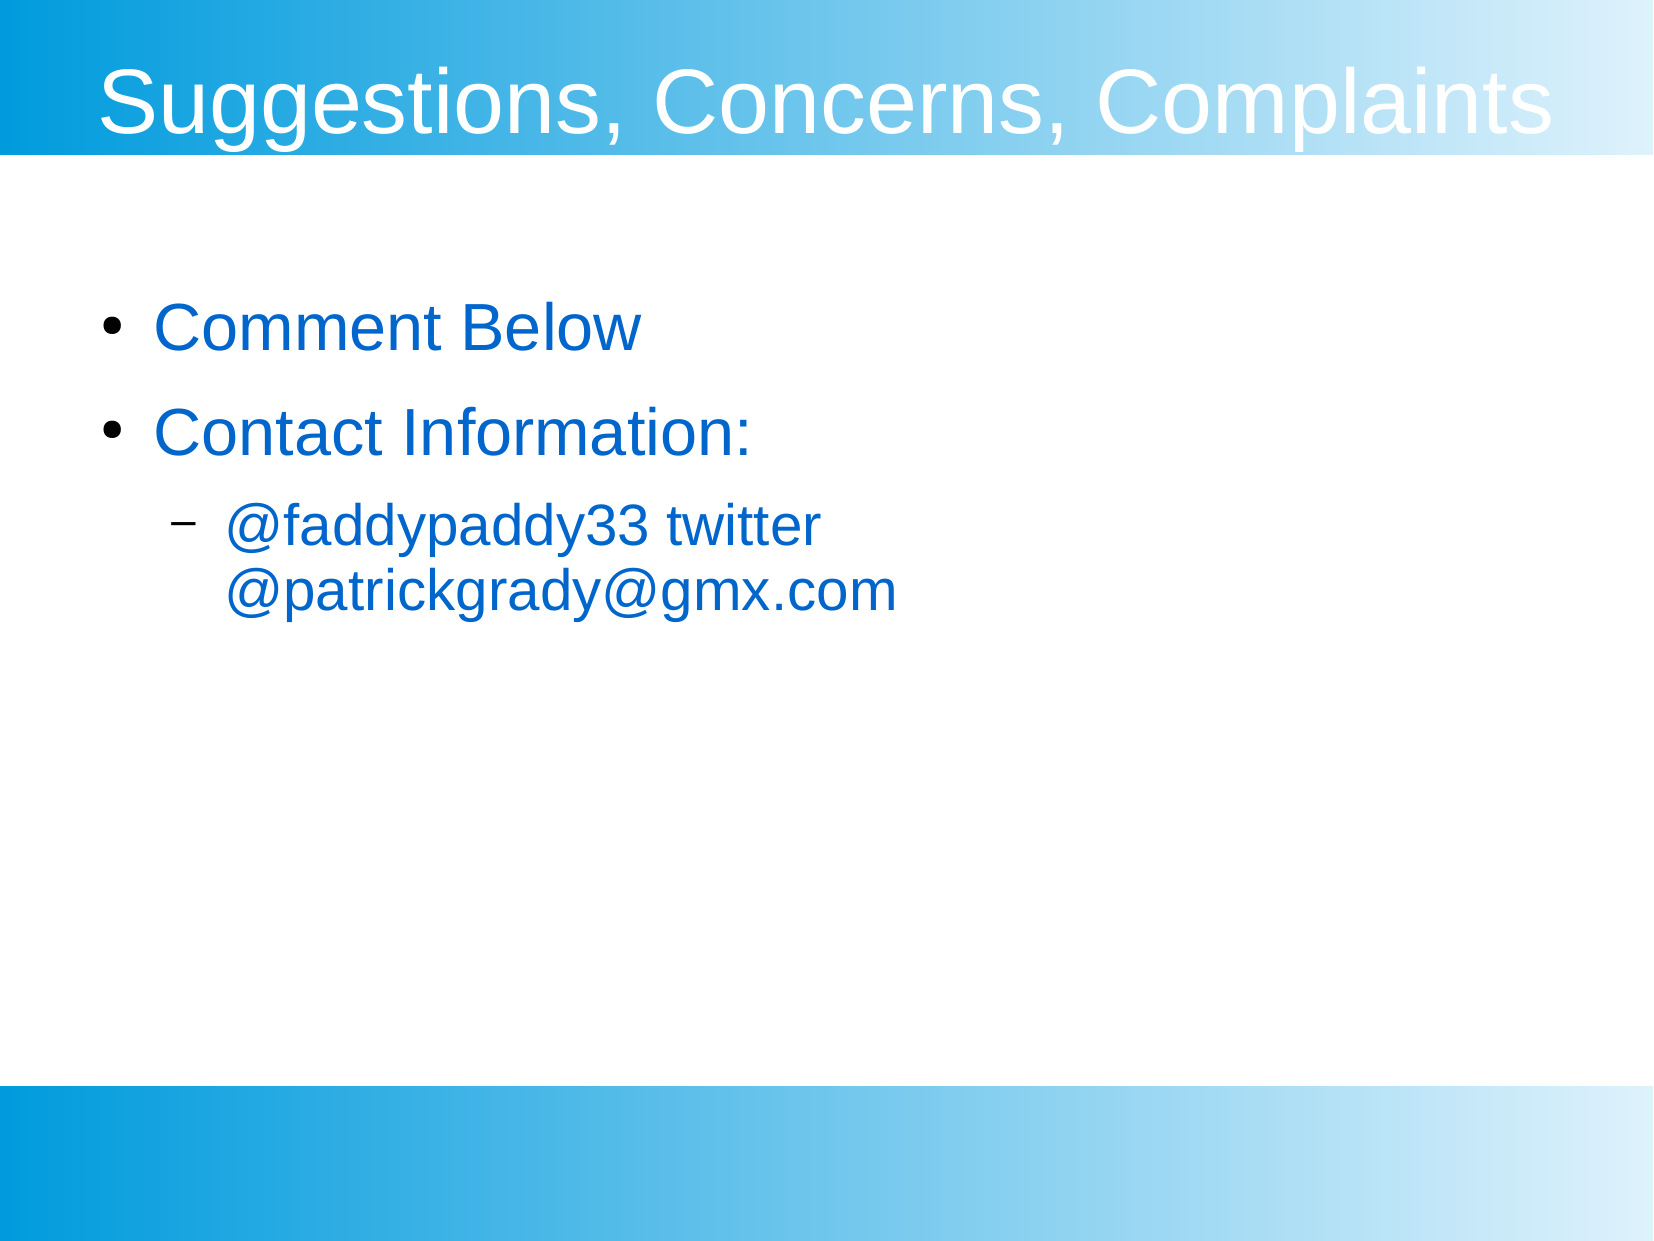

# Suggestions, Concerns, Complaints
Comment Below
Contact Information:
@faddypaddy33 twitter
@patrickgrady@gmx.com